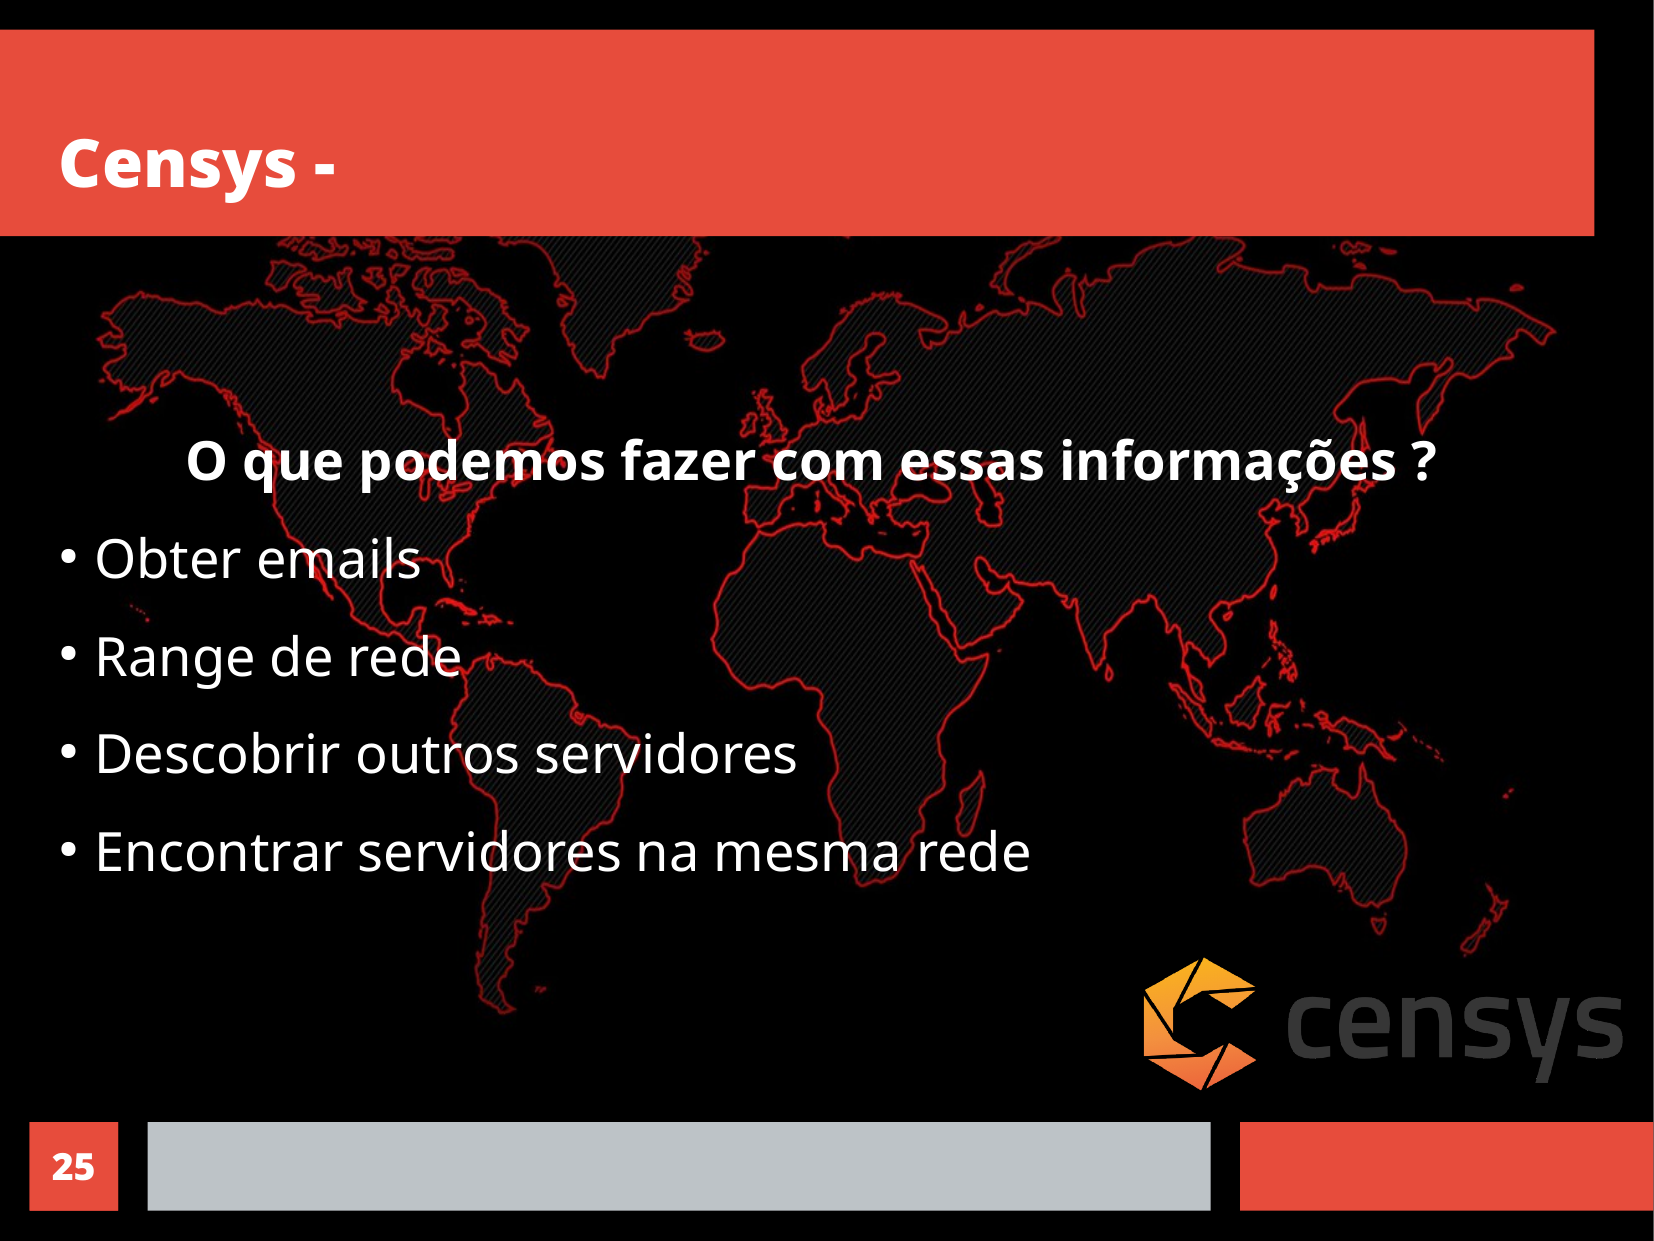

# Censys -
O que podemos fazer com essas informações ?
Obter emails
Range de rede
Descobrir outros servidores
Encontrar servidores na mesma rede
25